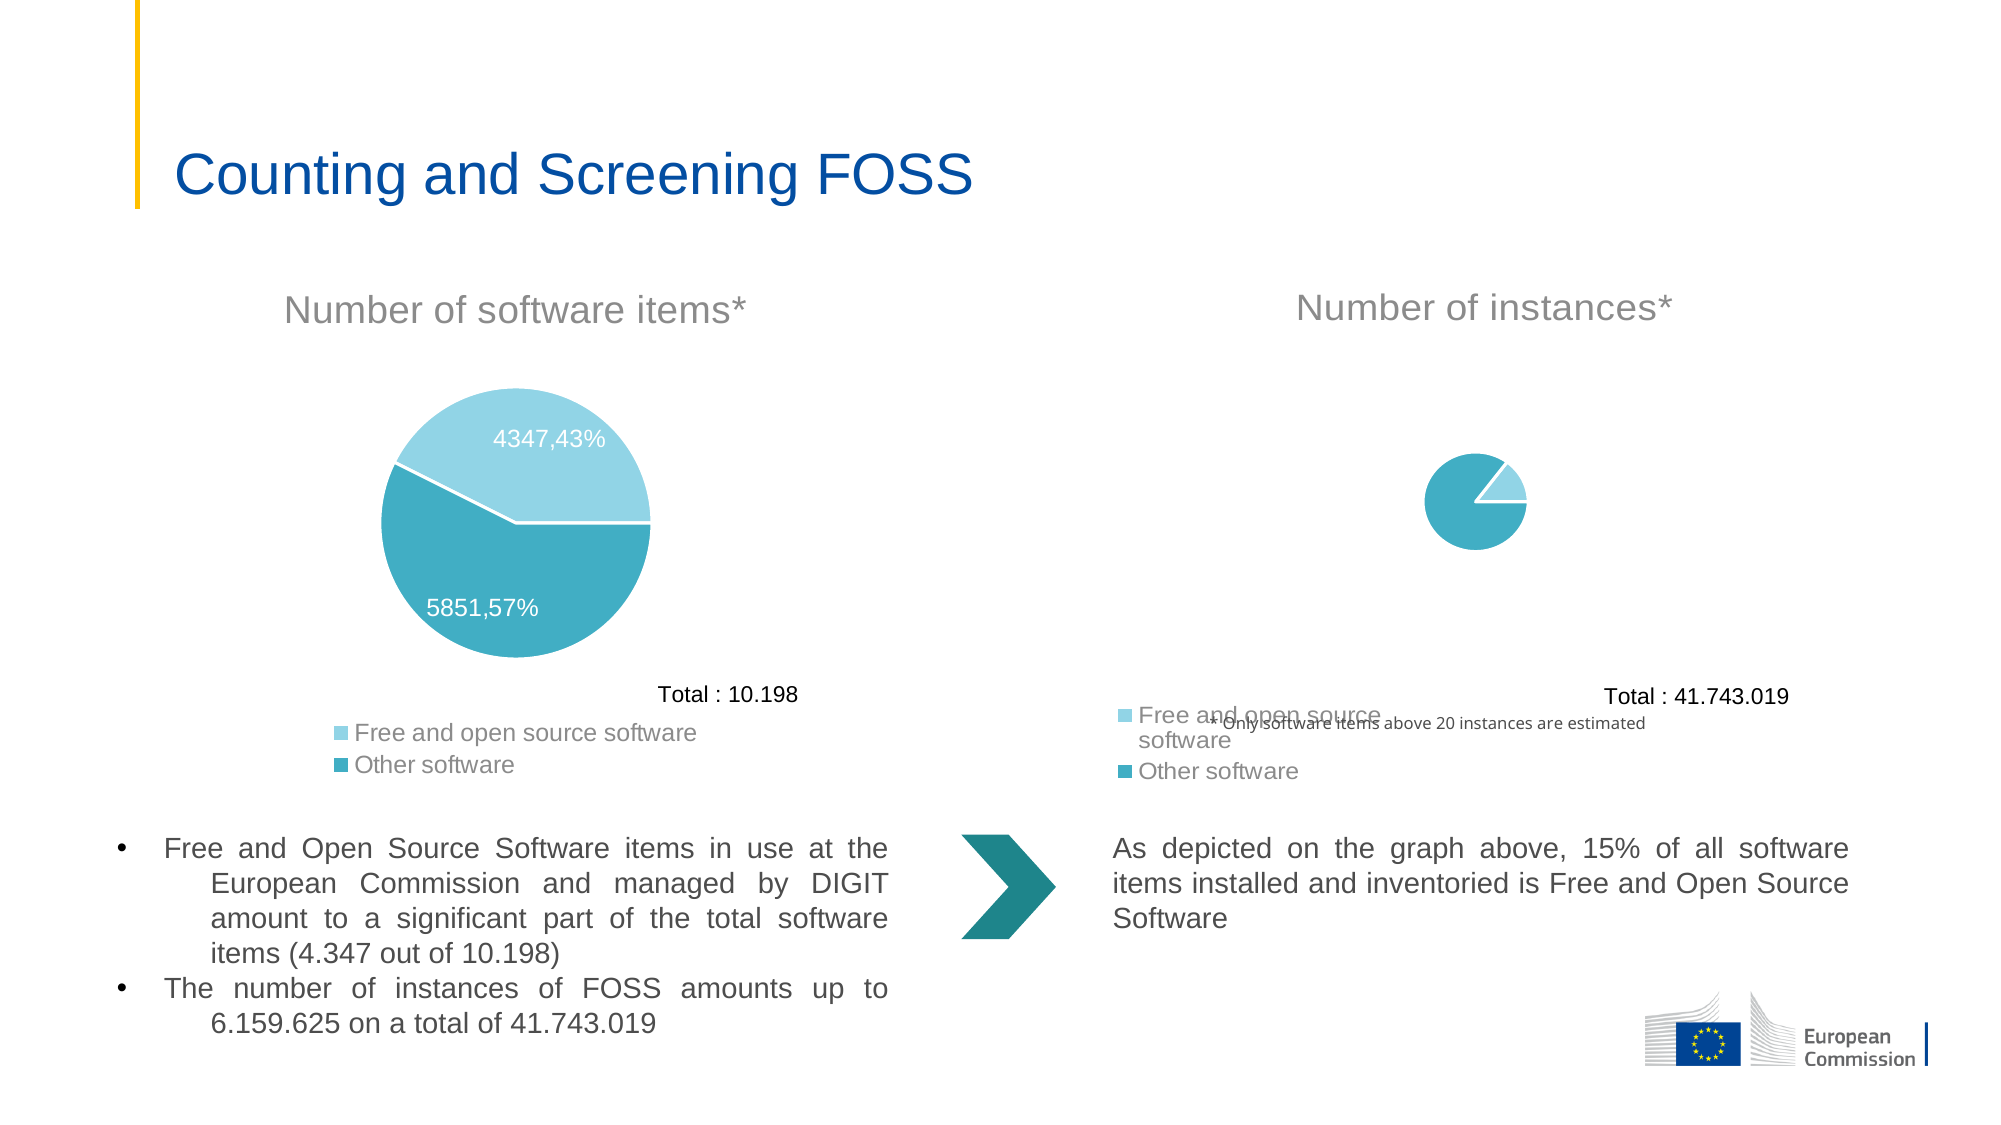

# Counting and Screening FOSS
### Chart: Number of instances*
| Category | Series1 | Series2 |
|---|---|---|
| Free and open source software | 6159625.0 | None |
| Other software | 35583394.0 | None |
Total : 41.743.019
* Only software items above 20 instances are estimated
### Chart: Number of software items*
| Category | Series1 |
|---|---|
| Free and open source software | 4347.0 |
| Other software | 5851.0 |Total : 10.198
Free and Open Source Software items in use at the European Commission and managed by DIGIT amount to a significant part of the total software items (4.347 out of 10.198)
The number of instances of FOSS amounts up to 6.159.625 on a total of 41.743.019
As depicted on the graph above, 15% of all software items installed and inventoried is Free and Open Source Software